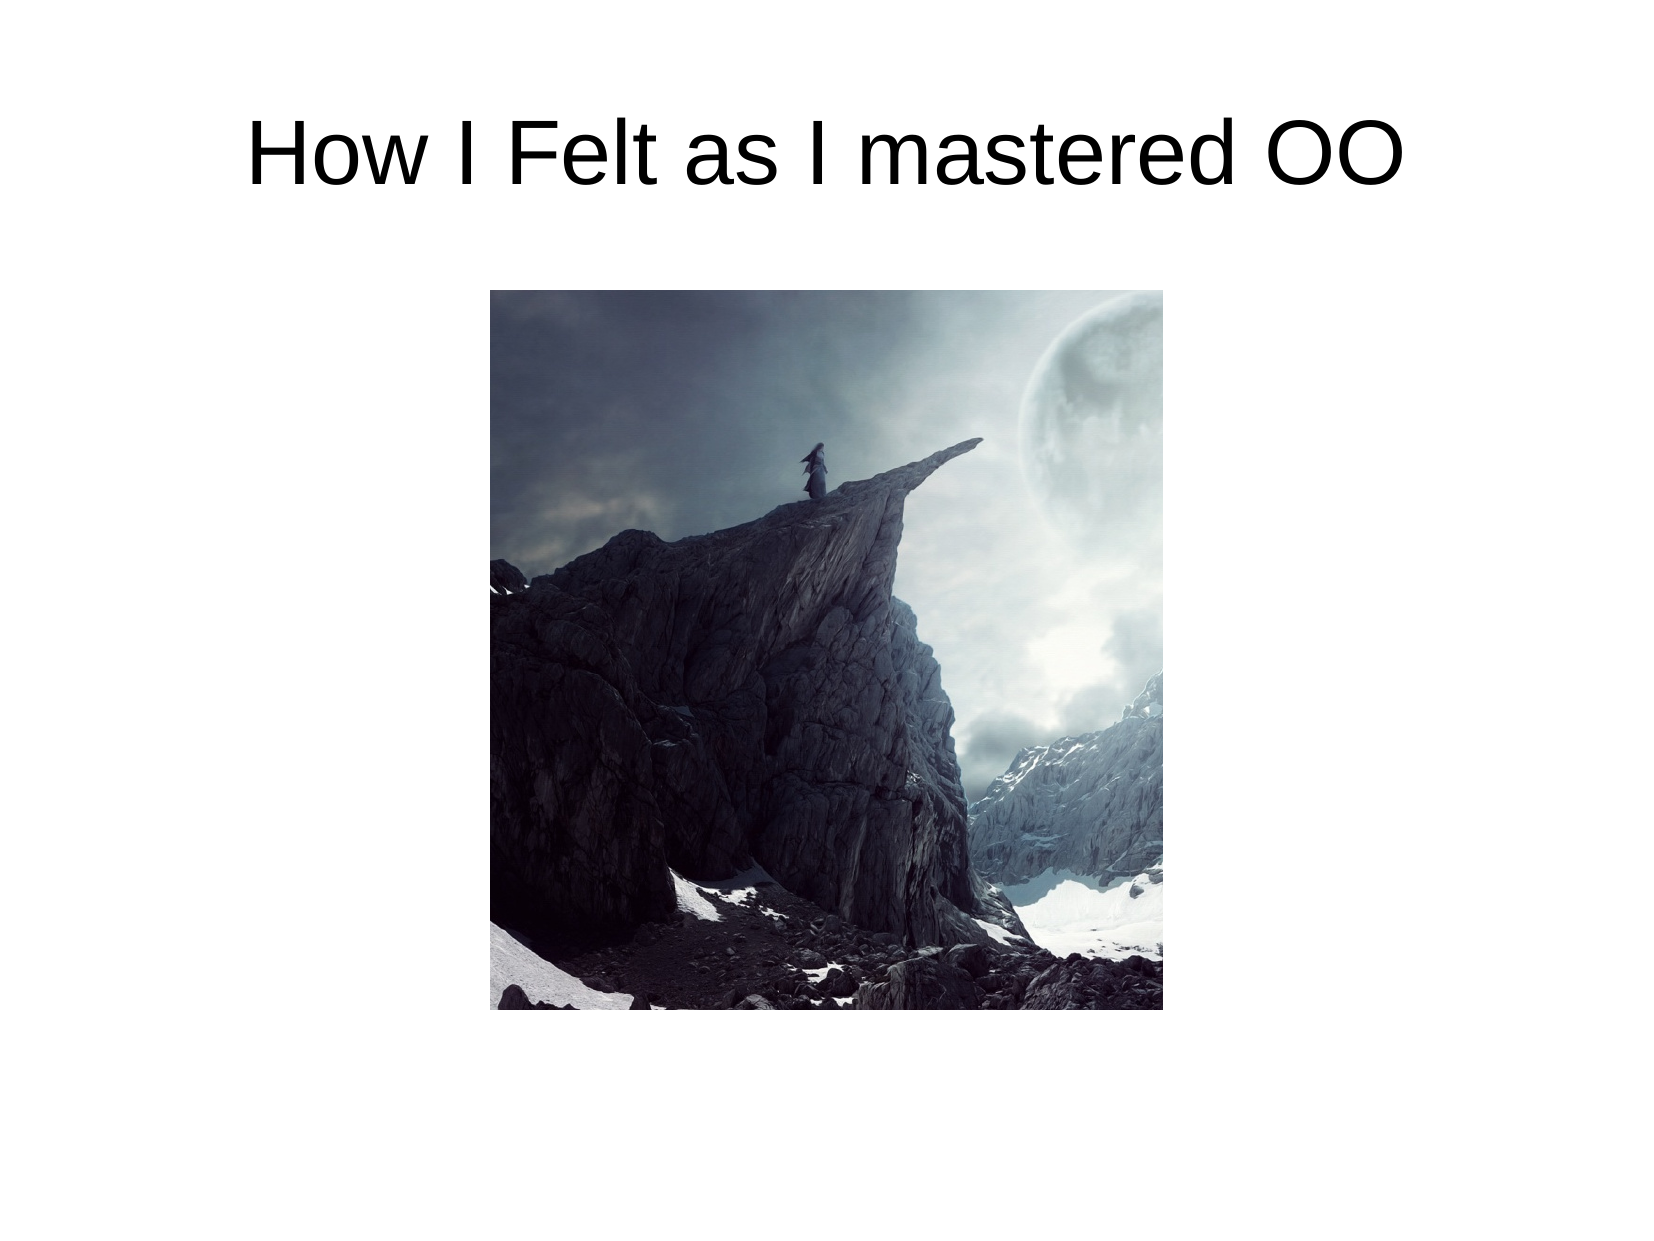

# How I Felt as I mastered OO